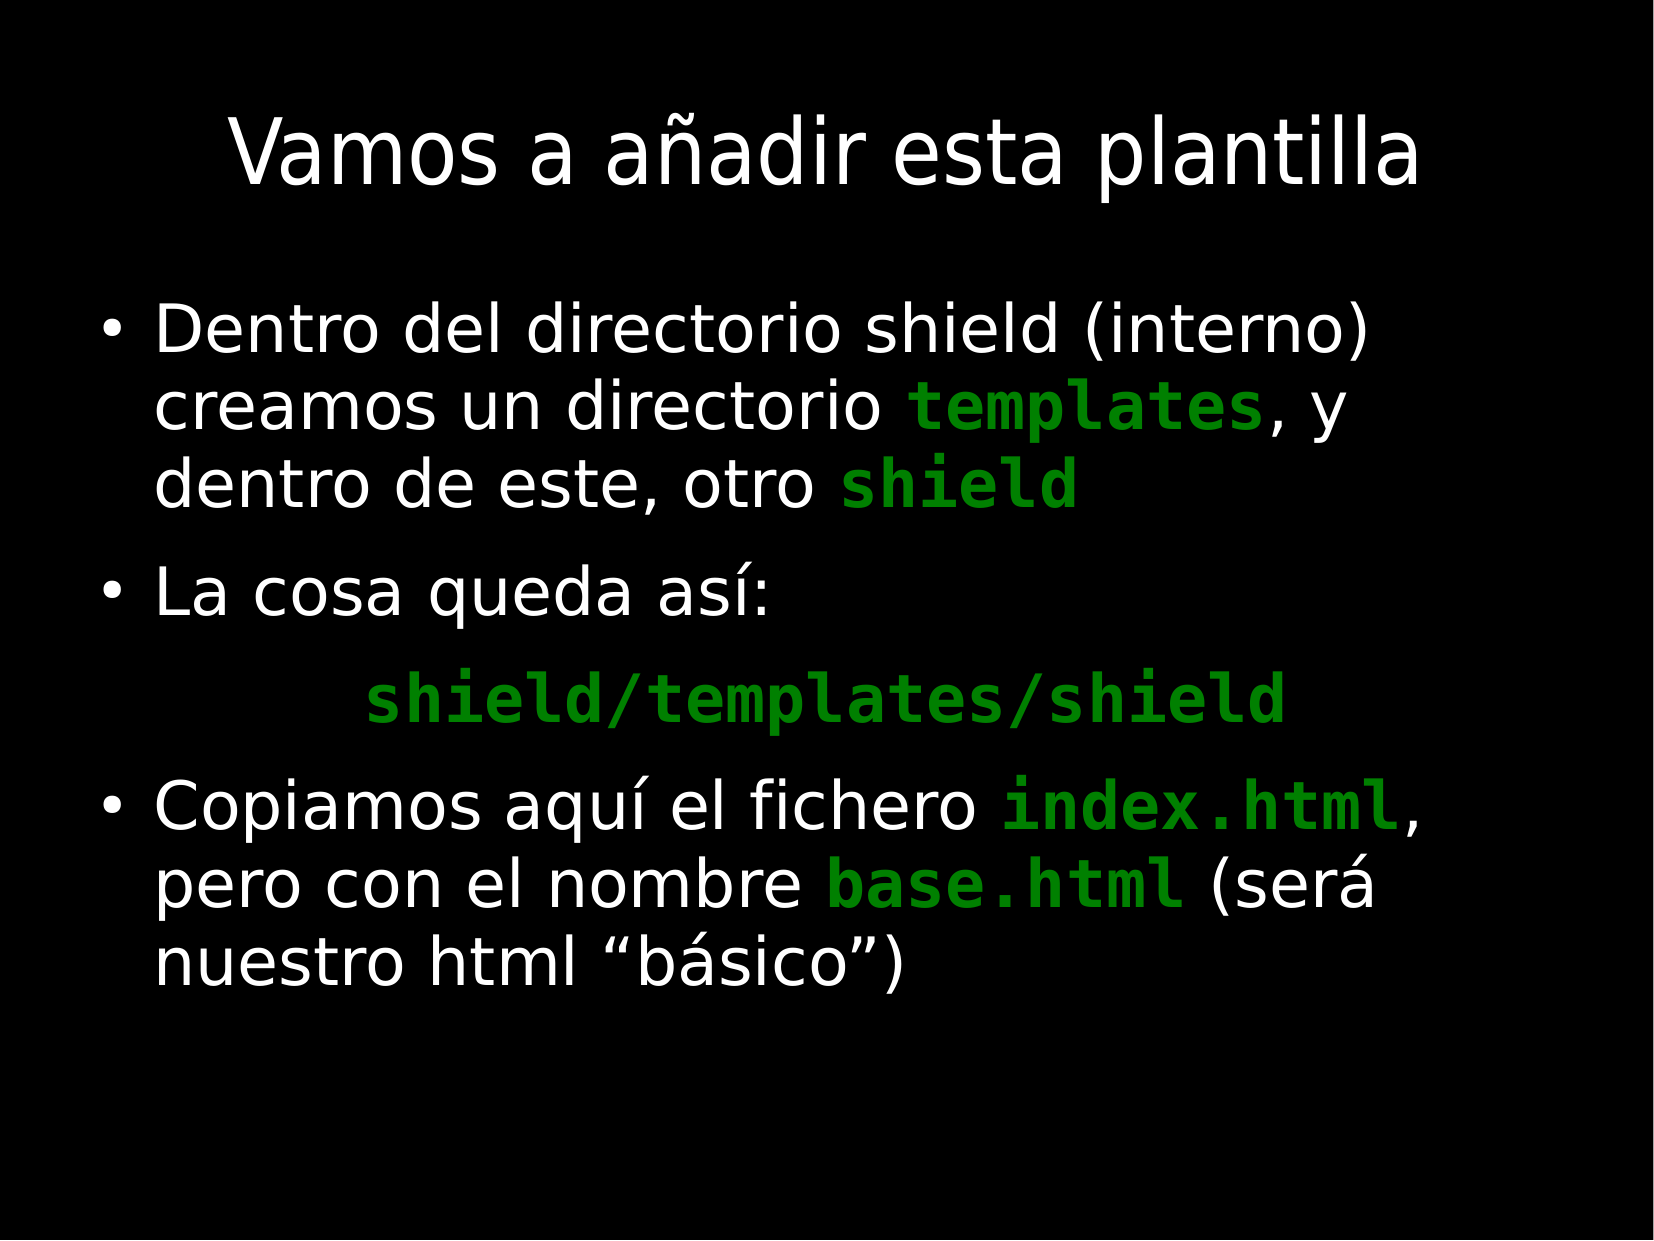

# Vamos a añadir esta plantilla
Dentro del directorio shield (interno) creamos un directorio templates, y dentro de este, otro shield
La cosa queda así:
shield/templates/shield
Copiamos aquí el fichero index.html, pero con el nombre base.html (será nuestro html “básico”)